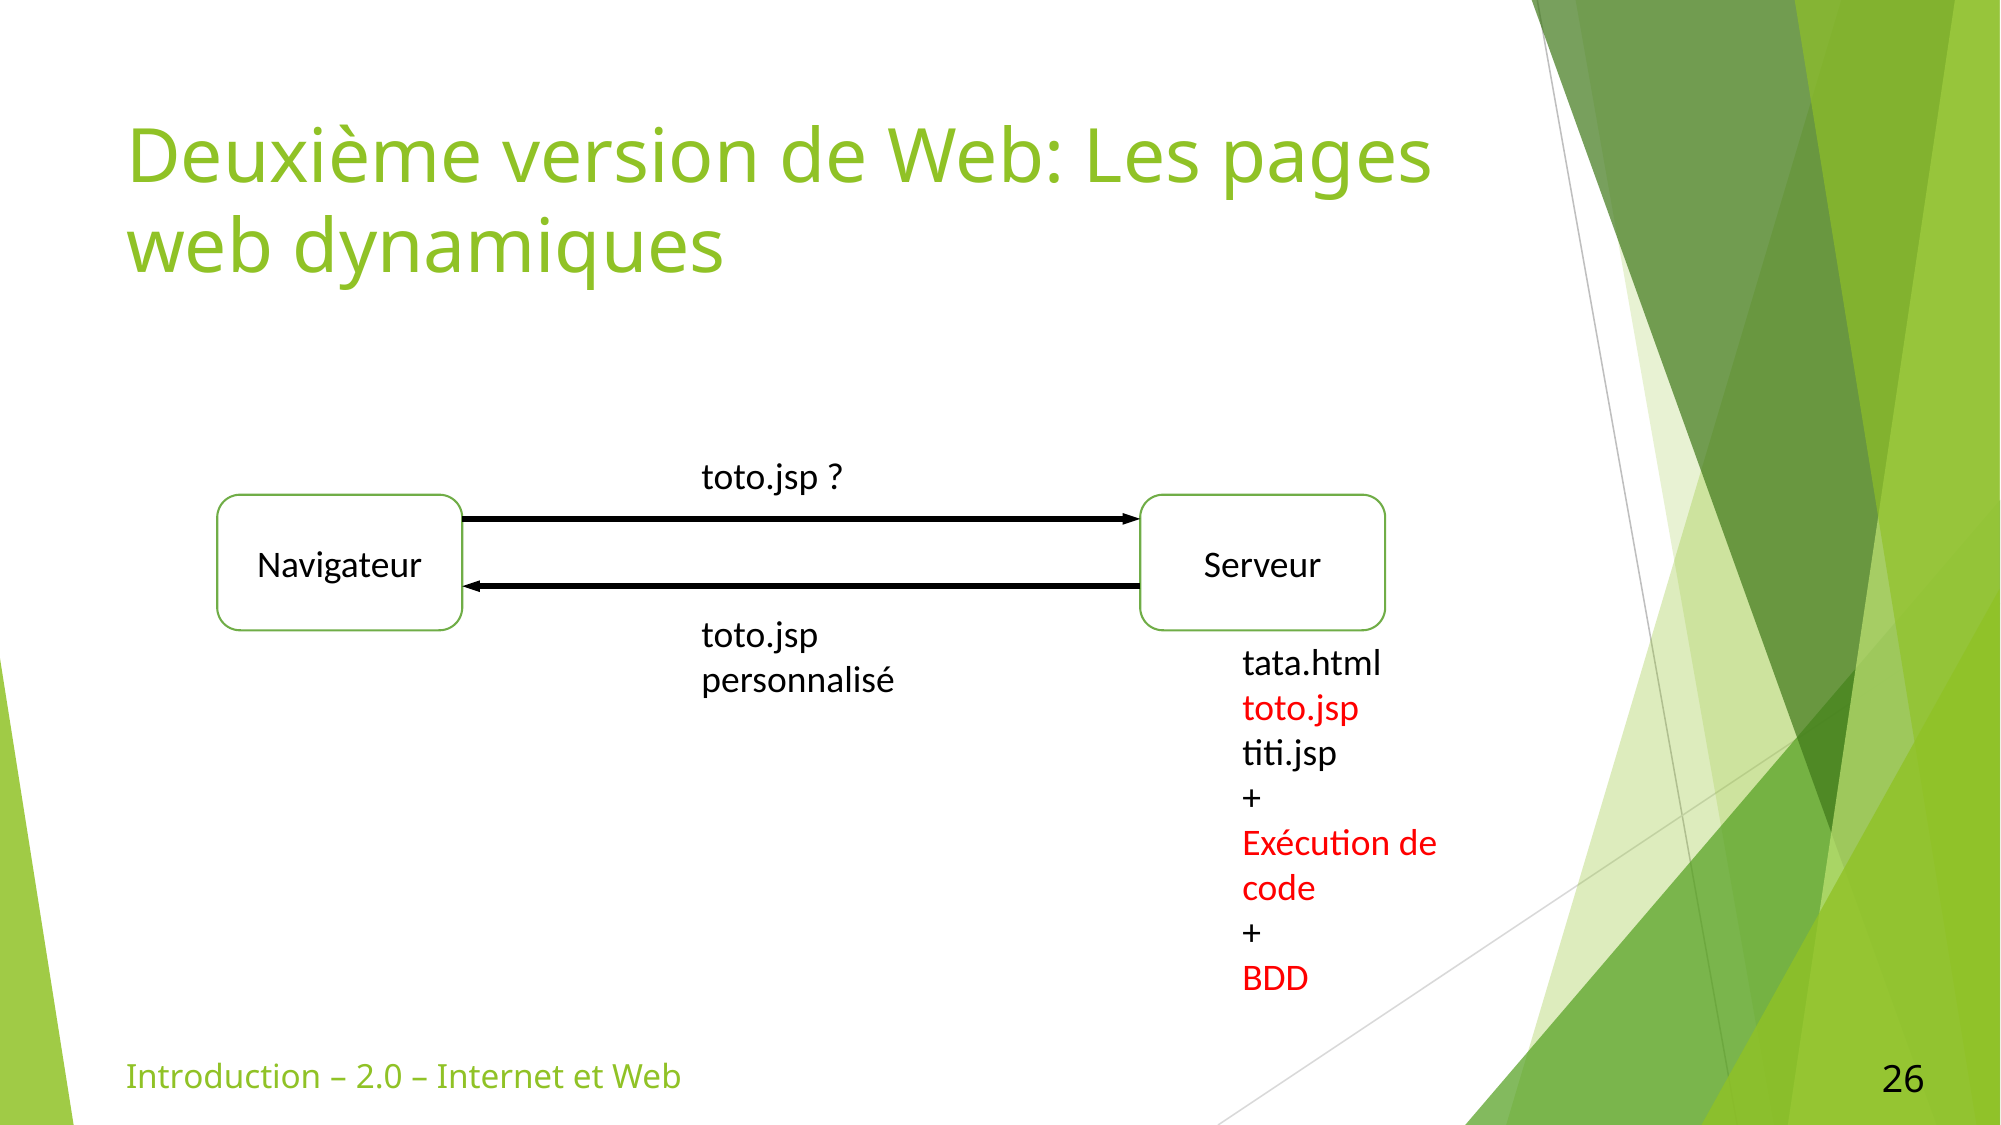

# Deuxième version de Web: Les pages web dynamiques
toto.jsp ?
Navigateur
Serveur
toto.jsp personnalisé
tata.html
toto.jsp
titi.jsp
+
Exécution de code
+
BDD
Introduction – 2.0 – Internet et Web